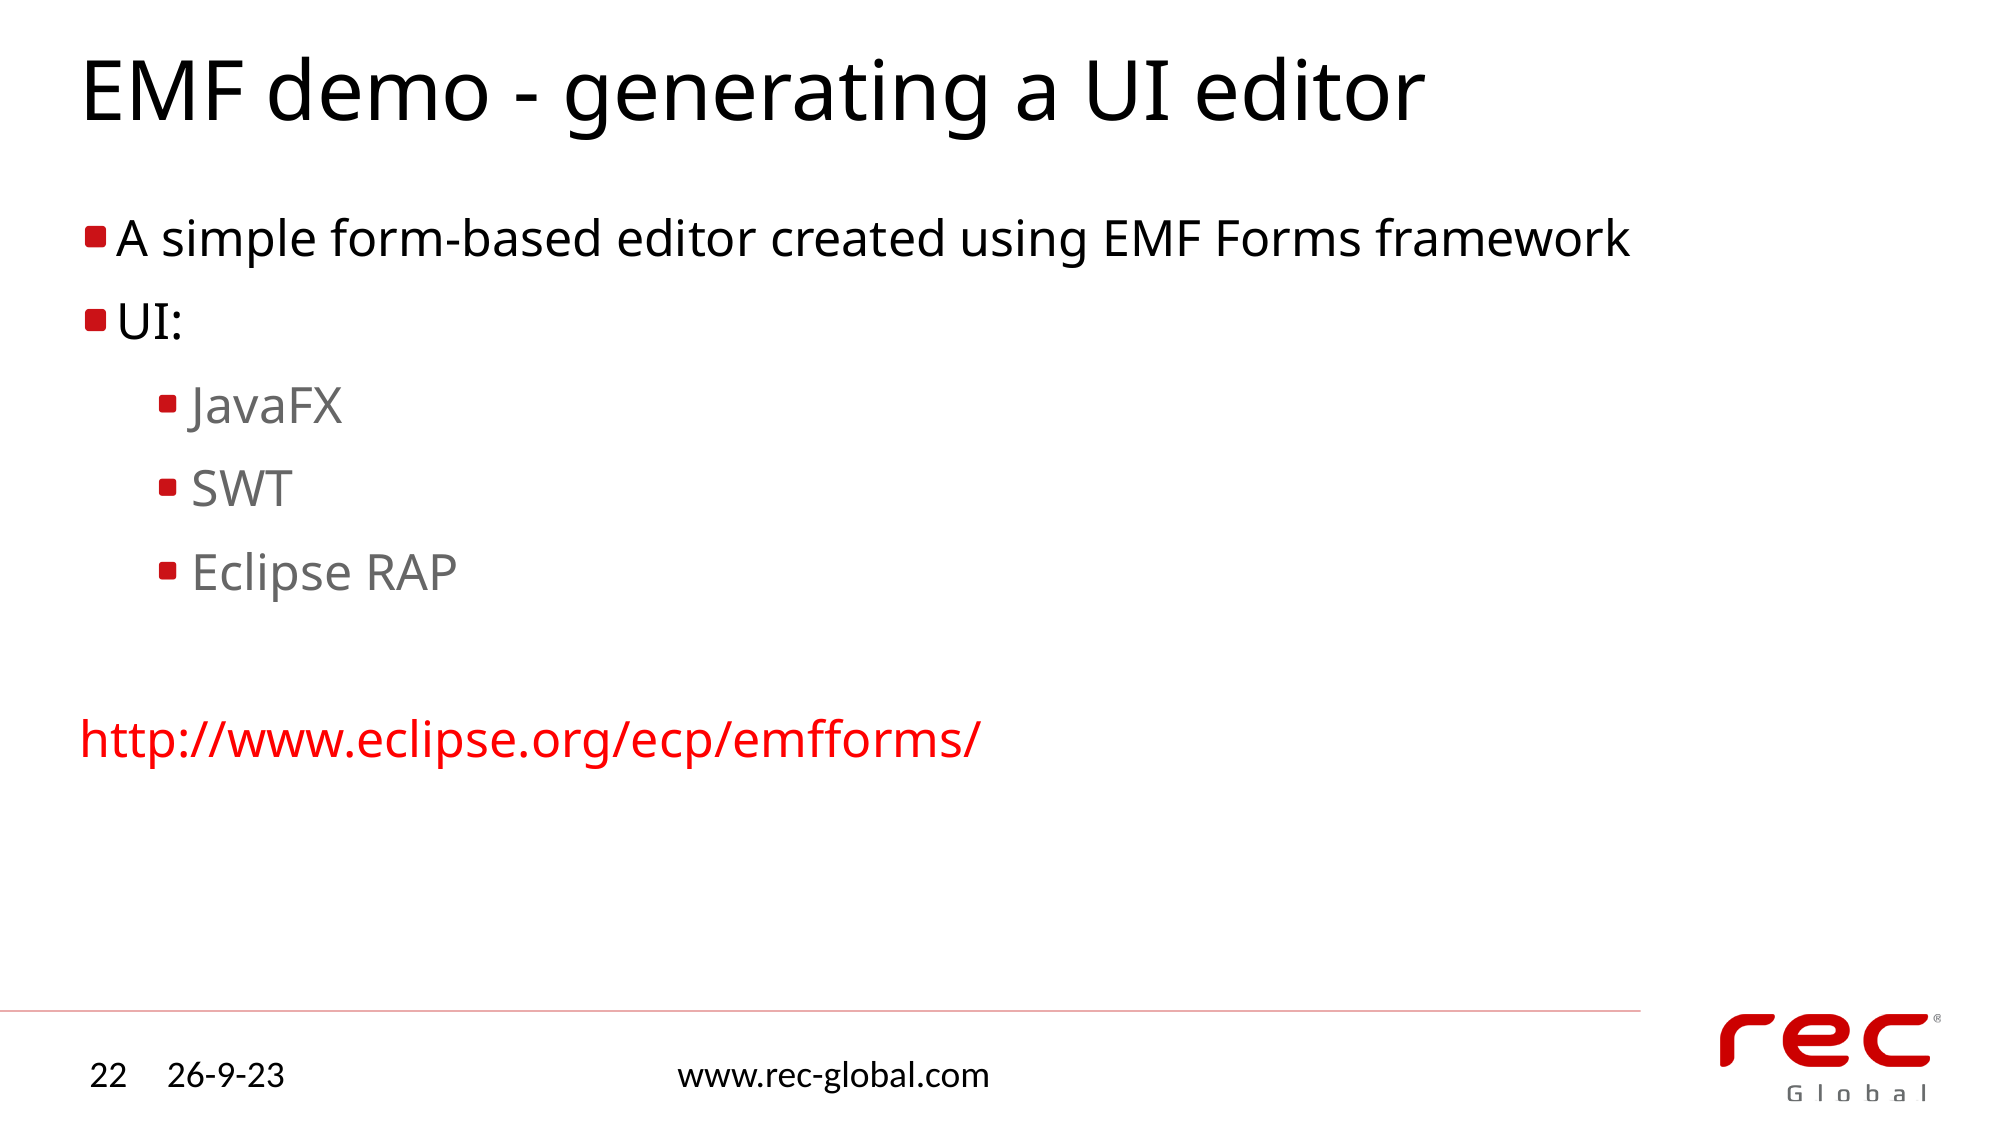

# EMF demo - generating a UI editor
A simple form-based editor created using EMF Forms framework
UI:
JavaFX
SWT
Eclipse RAP
http://www.eclipse.org/ecp/emfforms/
26-8-21
www.rec-global.com